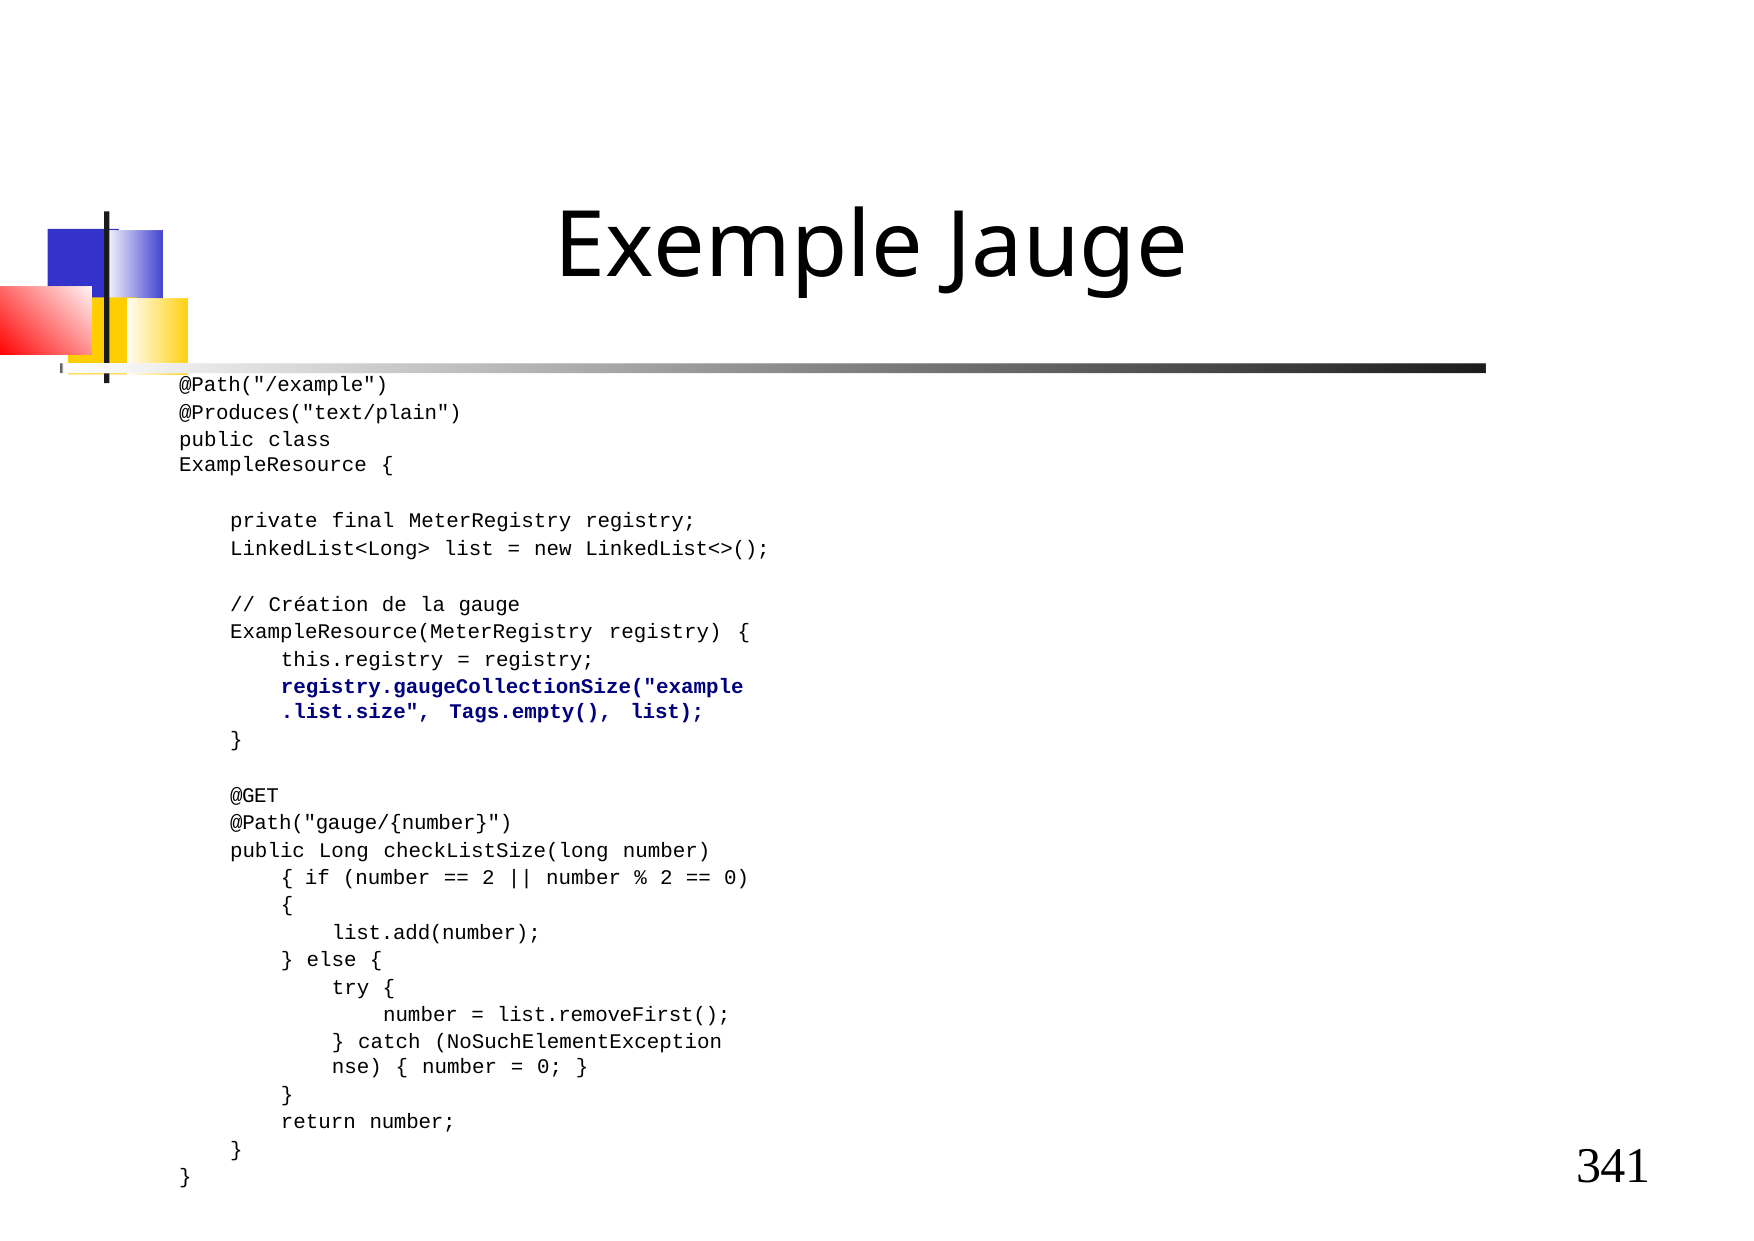

# Exemple Jauge
@Path("/example") @Produces("text/plain")
public class ExampleResource {
private final MeterRegistry registry; LinkedList<Long> list = new LinkedList<>();
// Création de la gauge ExampleResource(MeterRegistry registry) {
this.registry = registry;
registry.gaugeCollectionSize("example.list.size", Tags.empty(), list);
}
@GET
@Path("gauge/{number}")
public Long checkListSize(long number) { if (number == 2 || number % 2 == 0) {
list.add(number);
} else {
try {
number = list.removeFirst();
} catch (NoSuchElementException nse) { number = 0; }
}
return number;
}
}
341